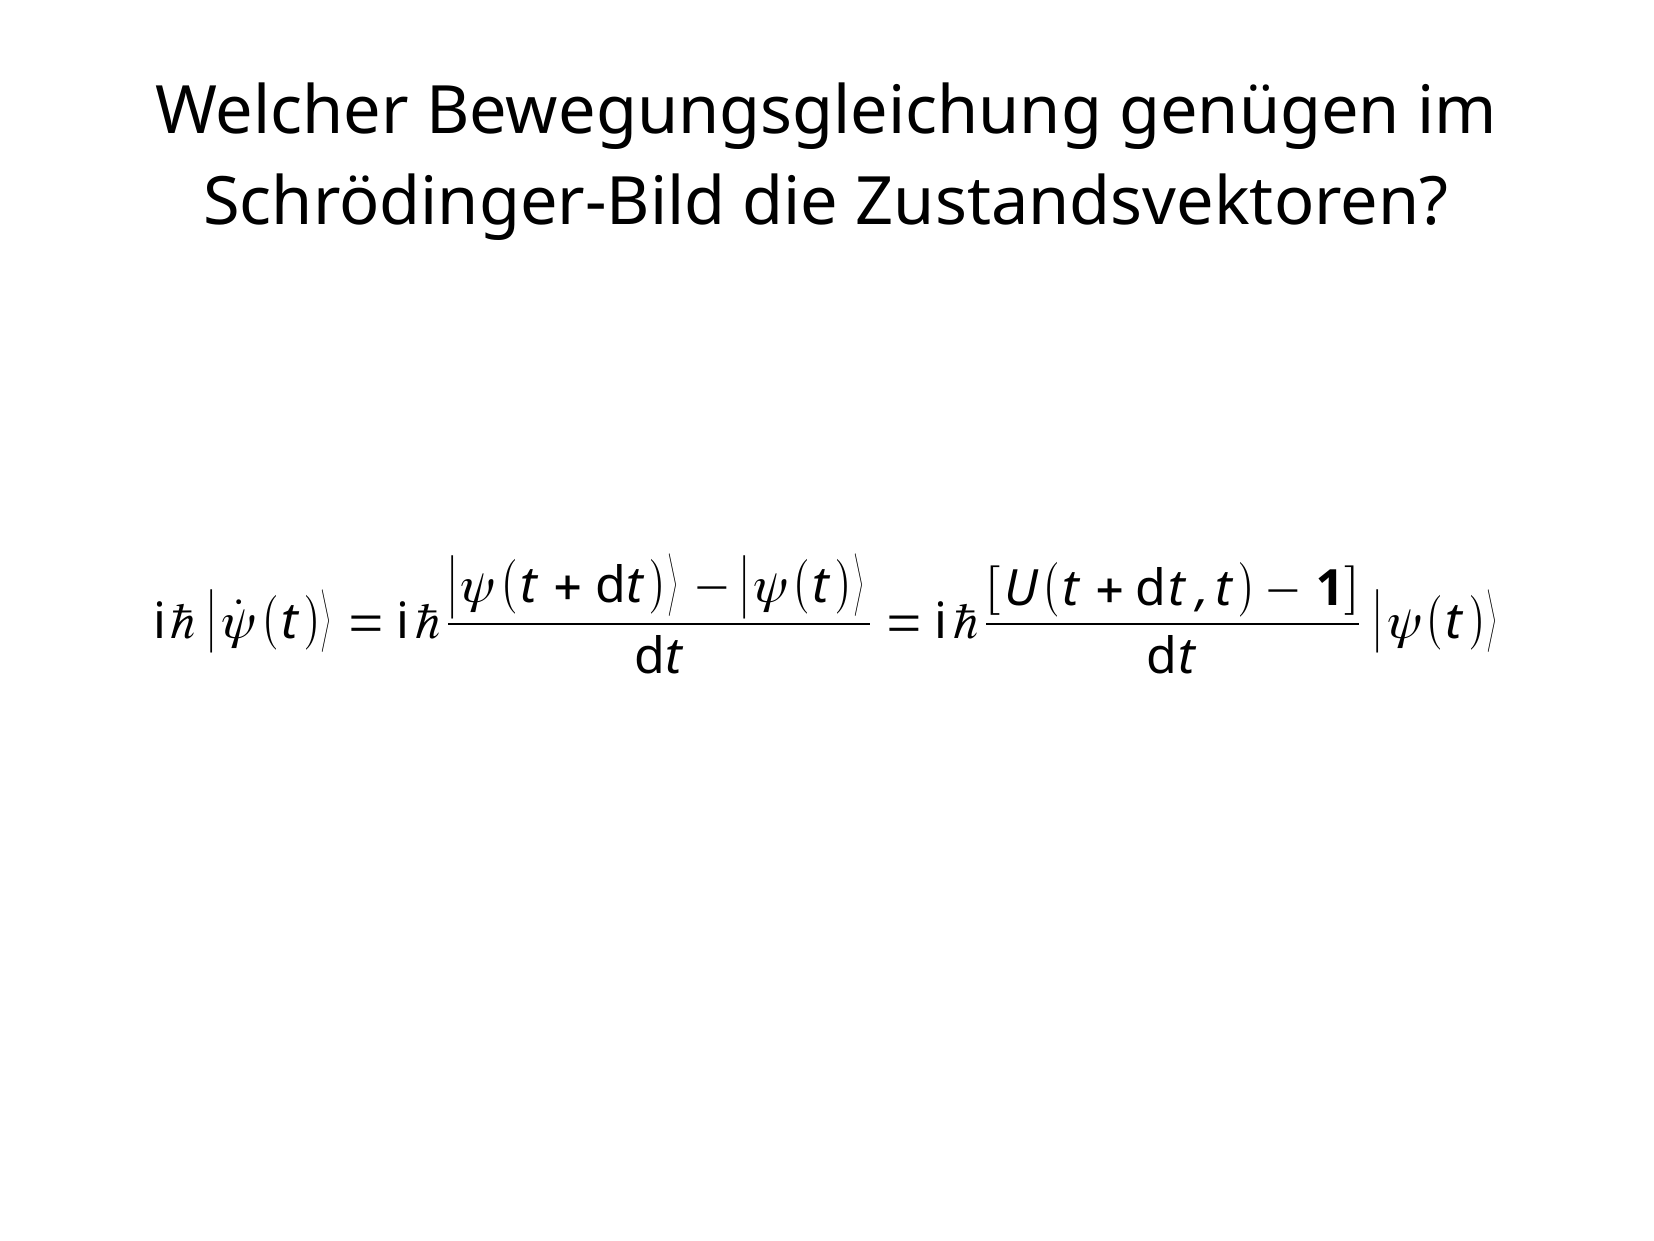

# Welcher Bewegungsgleichung genügen im Schrödinger-Bild die Zustandsvektoren?